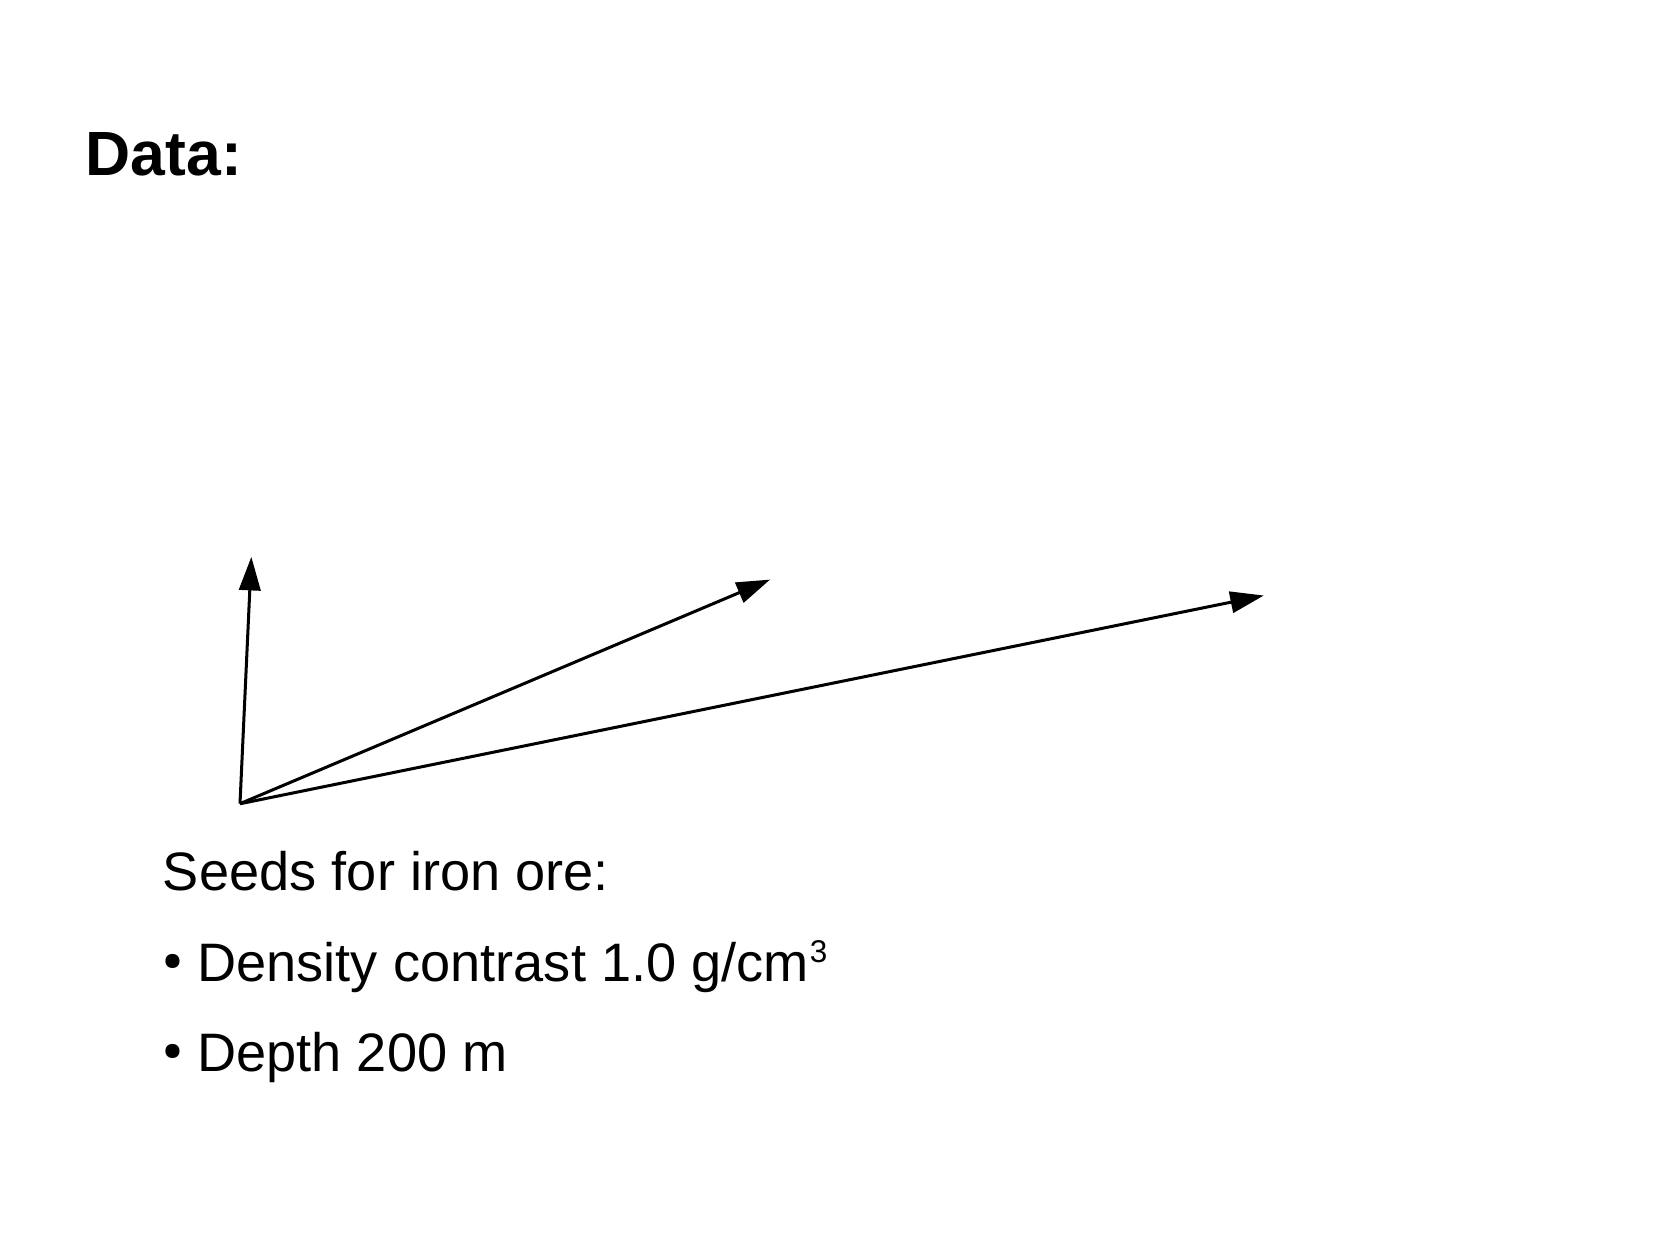

Data:
Seeds for iron ore:
 Density contrast 1.0 g/cm3
 Depth 200 m